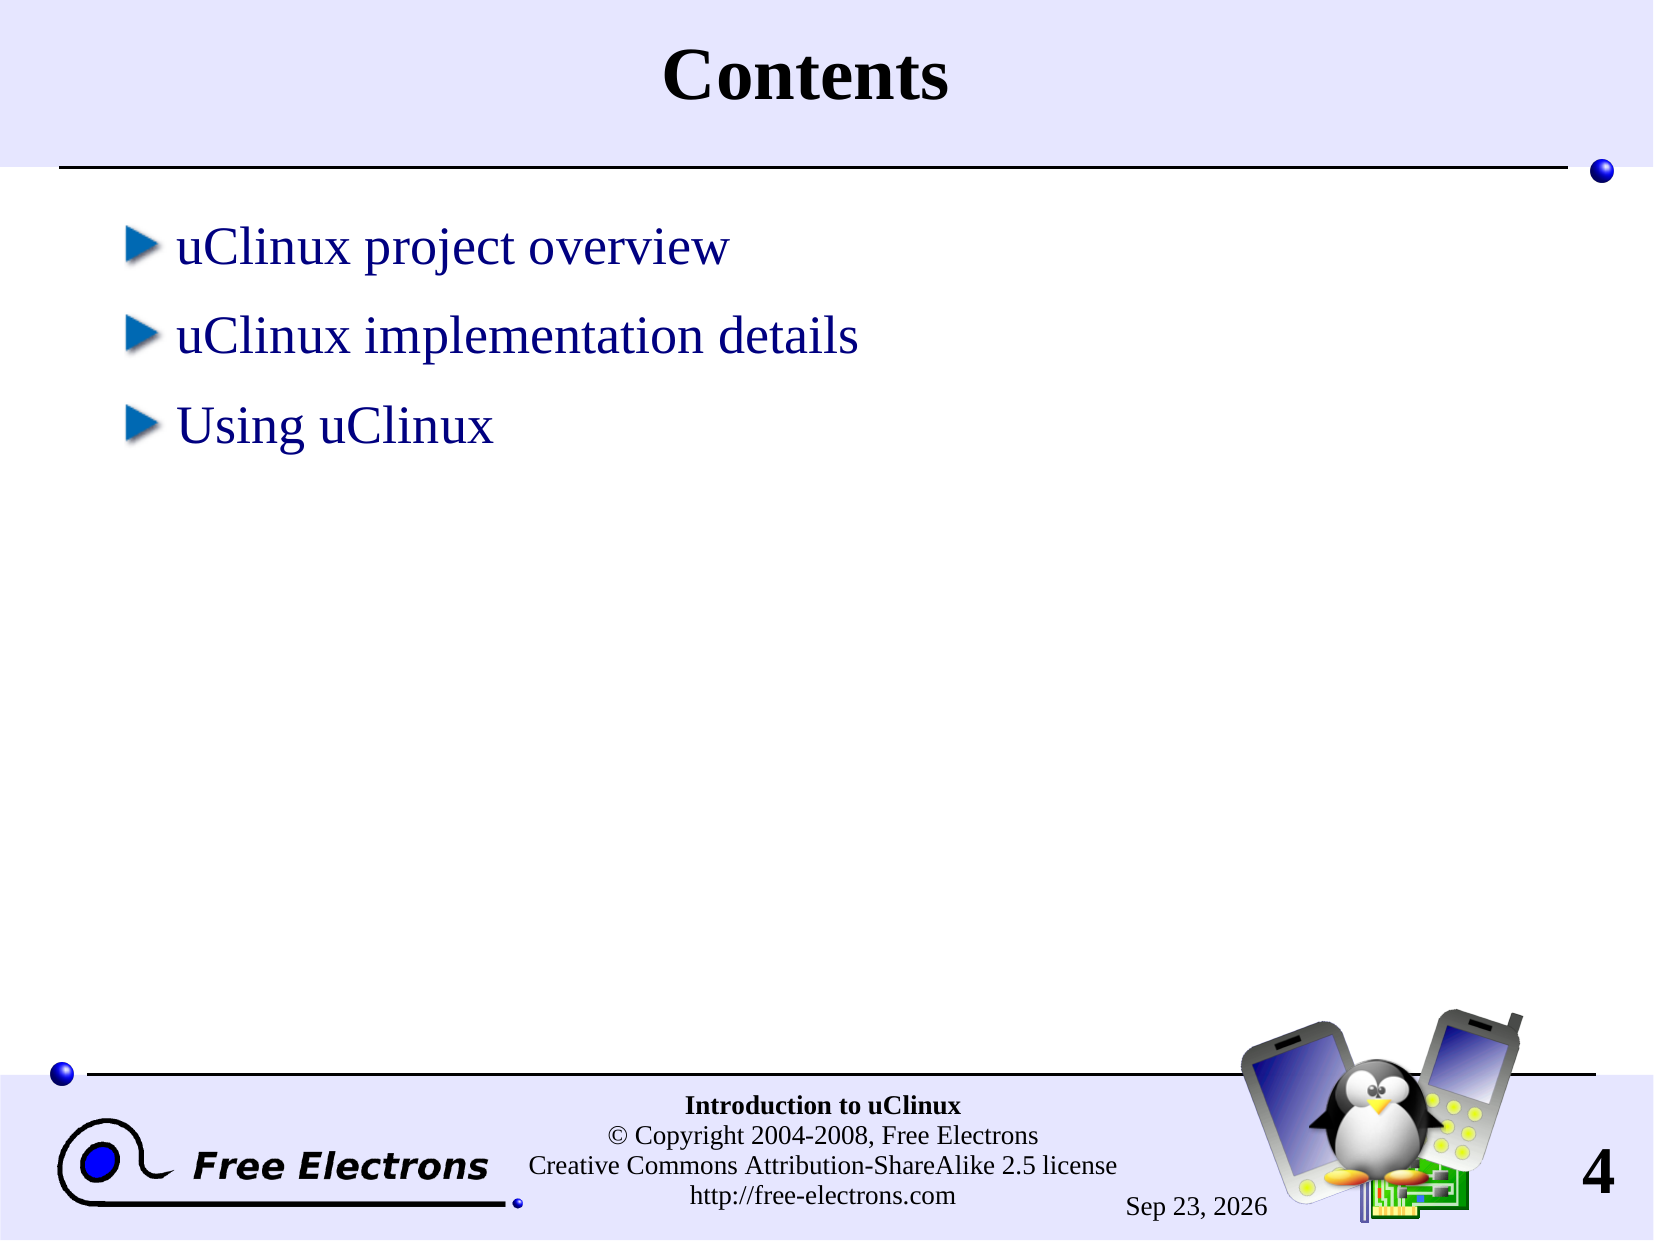

# Contents
uClinux project overview
uClinux implementation details
Using uClinux